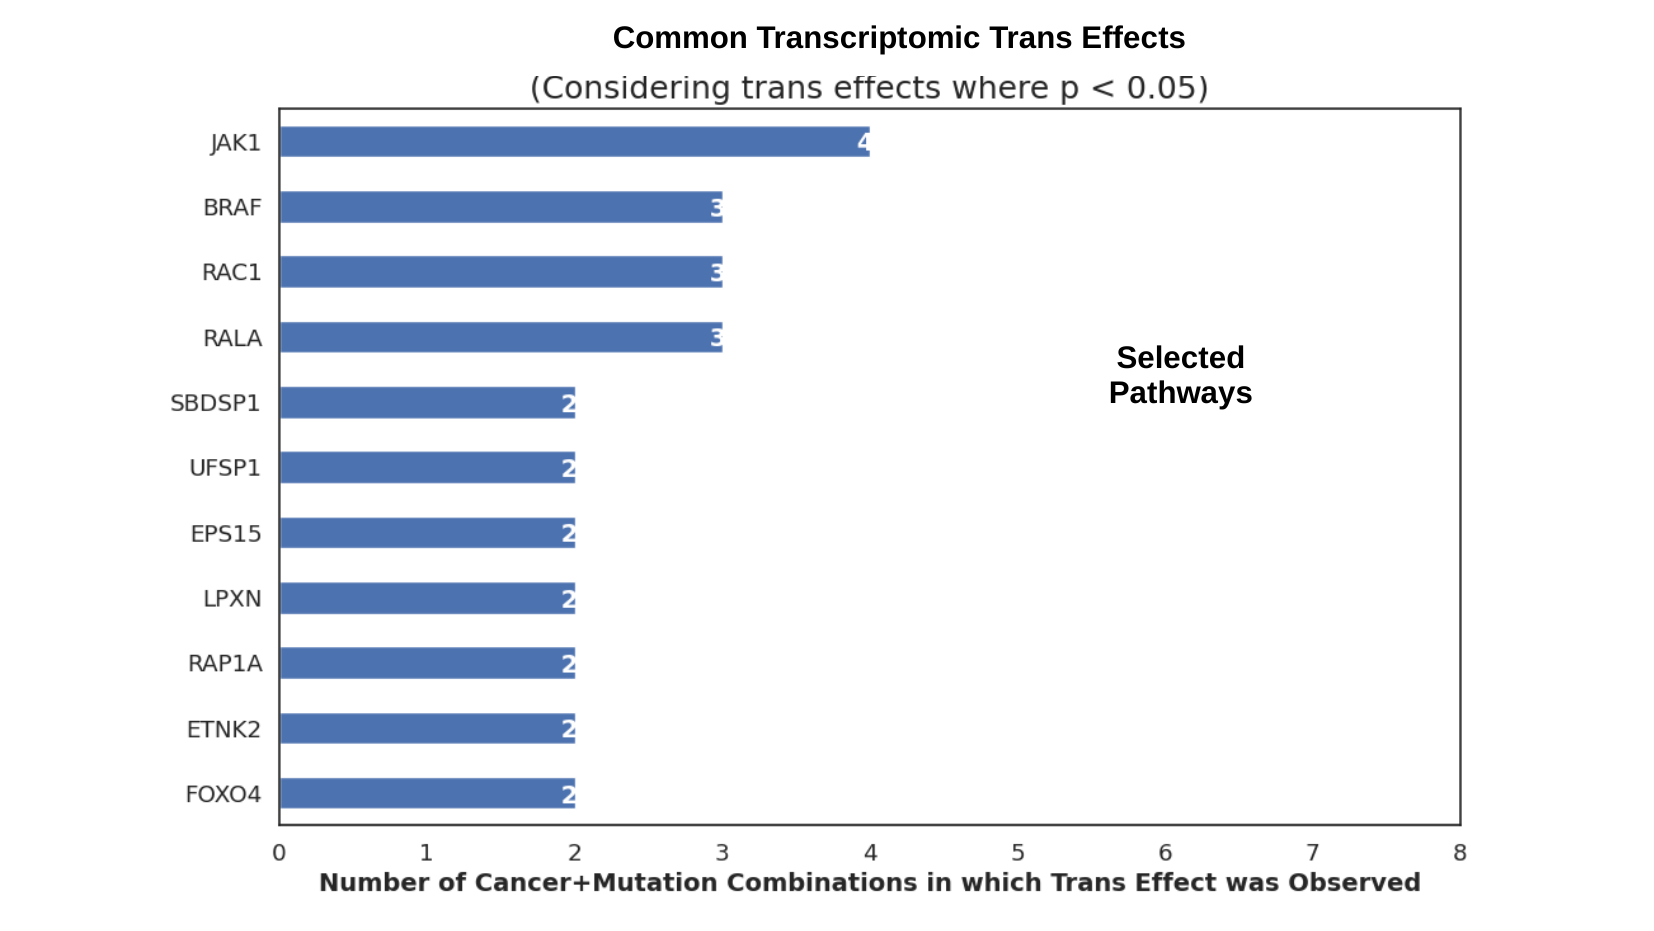

Common Transcriptomic Trans Effects
# Click to add Title
Selected Pathways